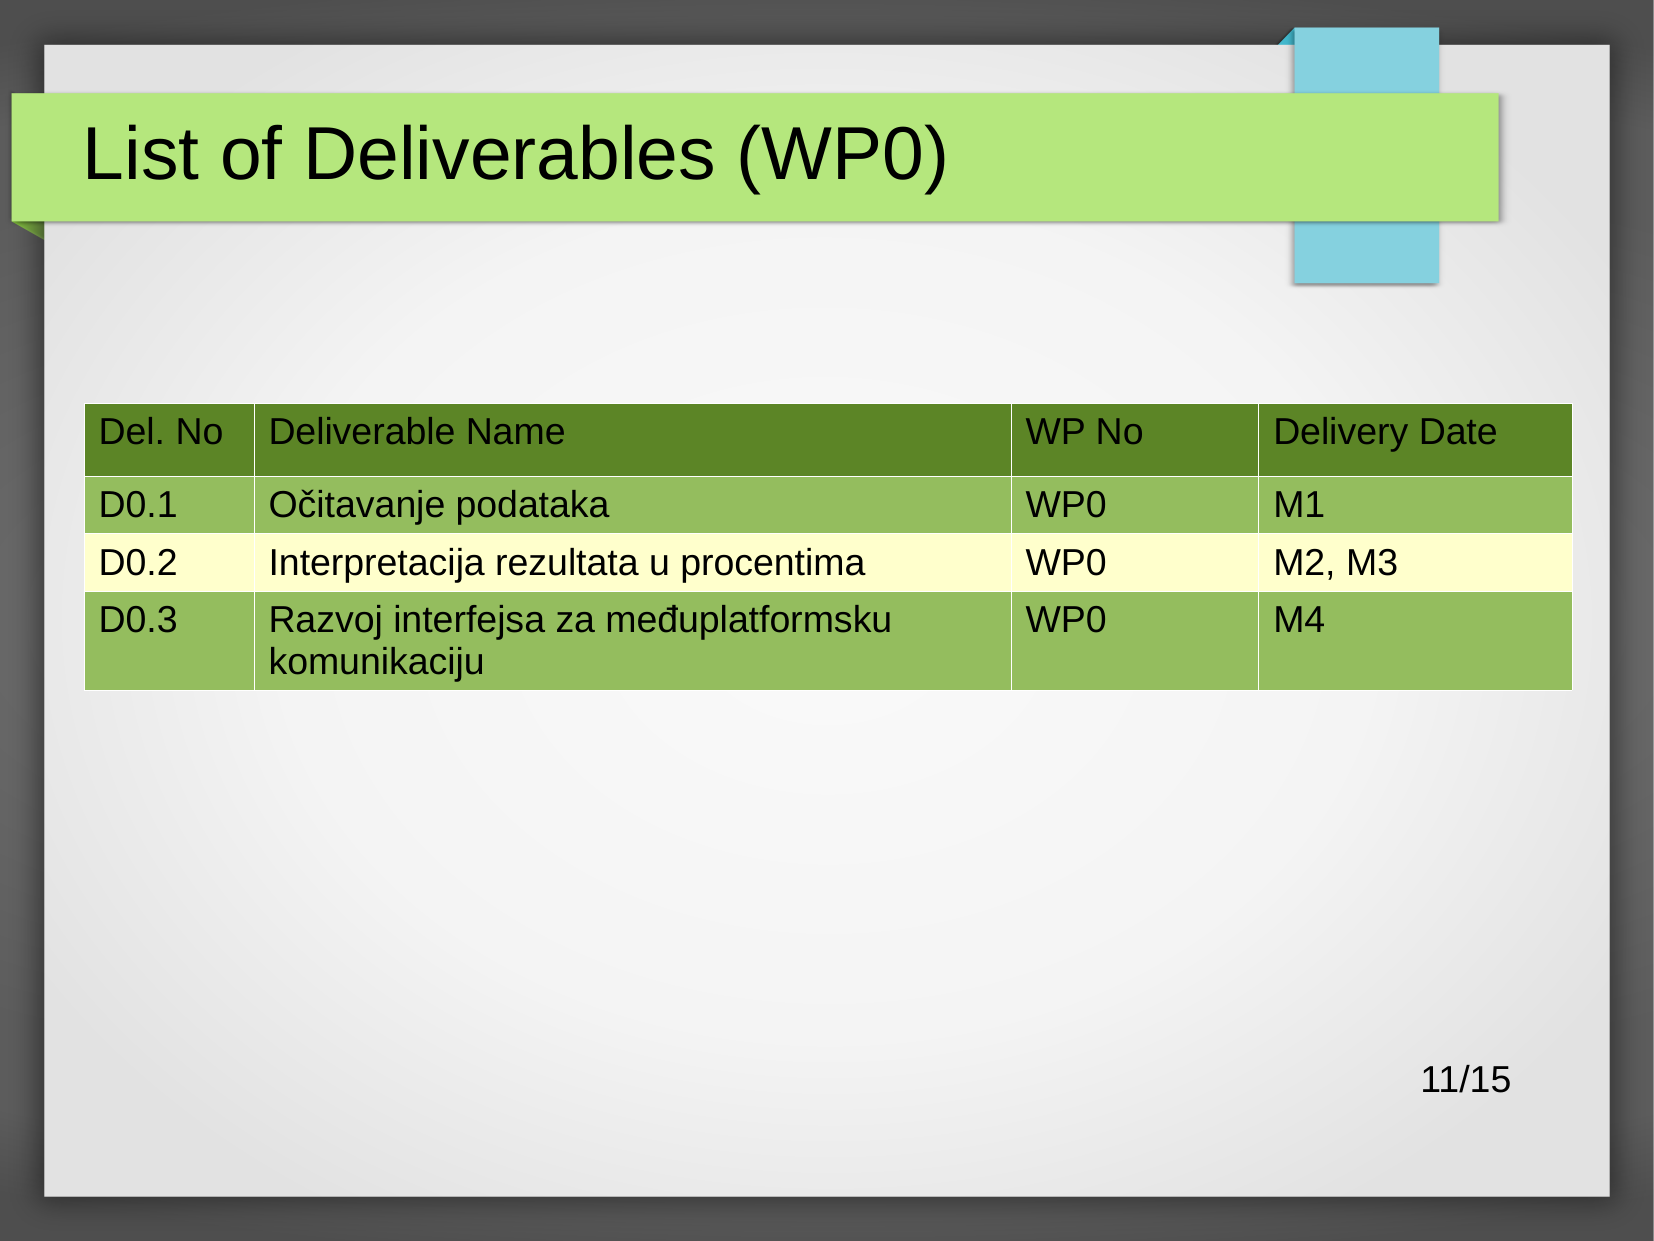

# List of Deliverables (WP0)
| Del. No | Deliverable Name | WP No | Delivery Date |
| --- | --- | --- | --- |
| D0.1 | Očitavanje podataka | WP0 | M1 |
| D0.2 | Interpretacija rezultata u procentima | WP0 | M2, M3 |
| D0.3 | Razvoj interfejsa za međuplatformsku komunikaciju | WP0 | M4 |
11/15